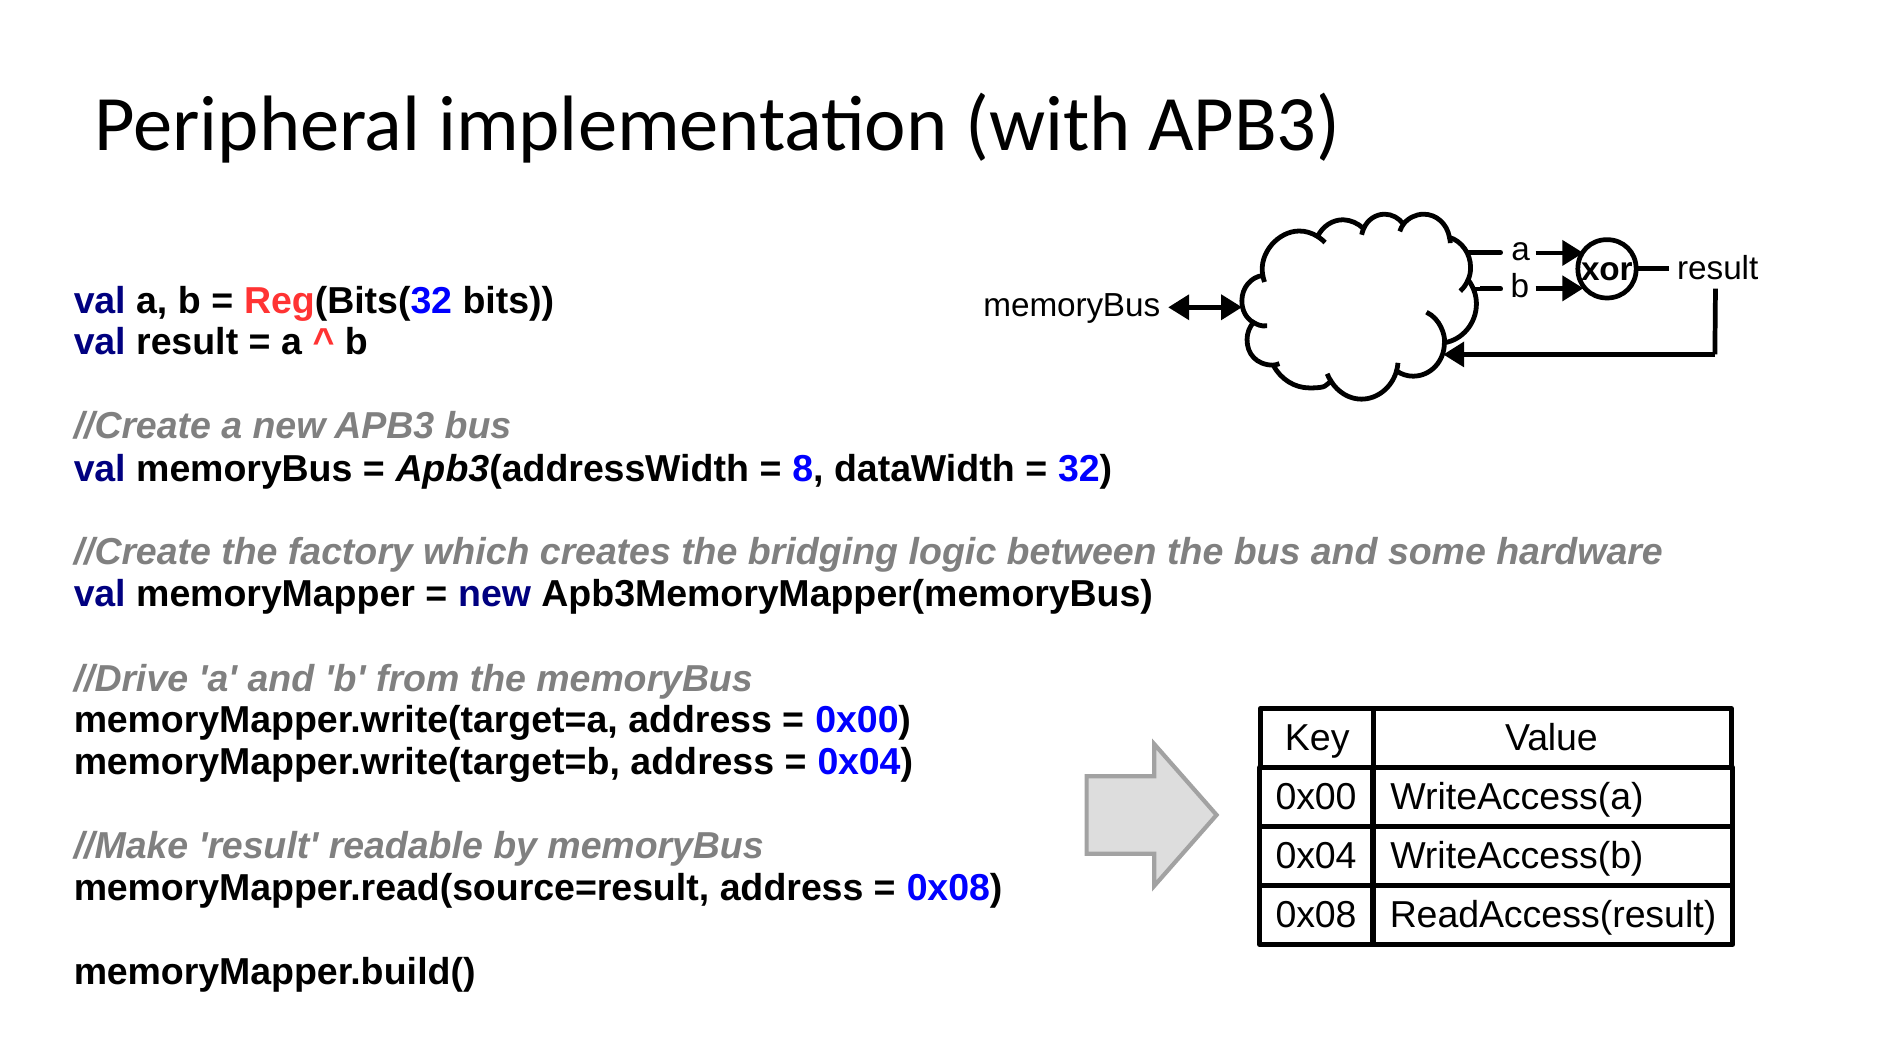

# Peripheral implementation (with APB3)
val a, b = Reg(Bits(32 bits))
val result = a ^ b
//Create a new APB3 bus
val memoryBus = Apb3(addressWidth = 8, dataWidth = 32)
//Create the factory which creates the bridging logic between the bus and some hardware
val memoryMapper = new Apb3MemoryMapper(memoryBus)
//Drive 'a' and 'b' from the memoryBus
memoryMapper.write(target=a, address = 0x00)
memoryMapper.write(target=b, address = 0x04)
//Make 'result' readable by memoryBus
memoryMapper.read(source=result, address = 0x08)
memoryMapper.build()